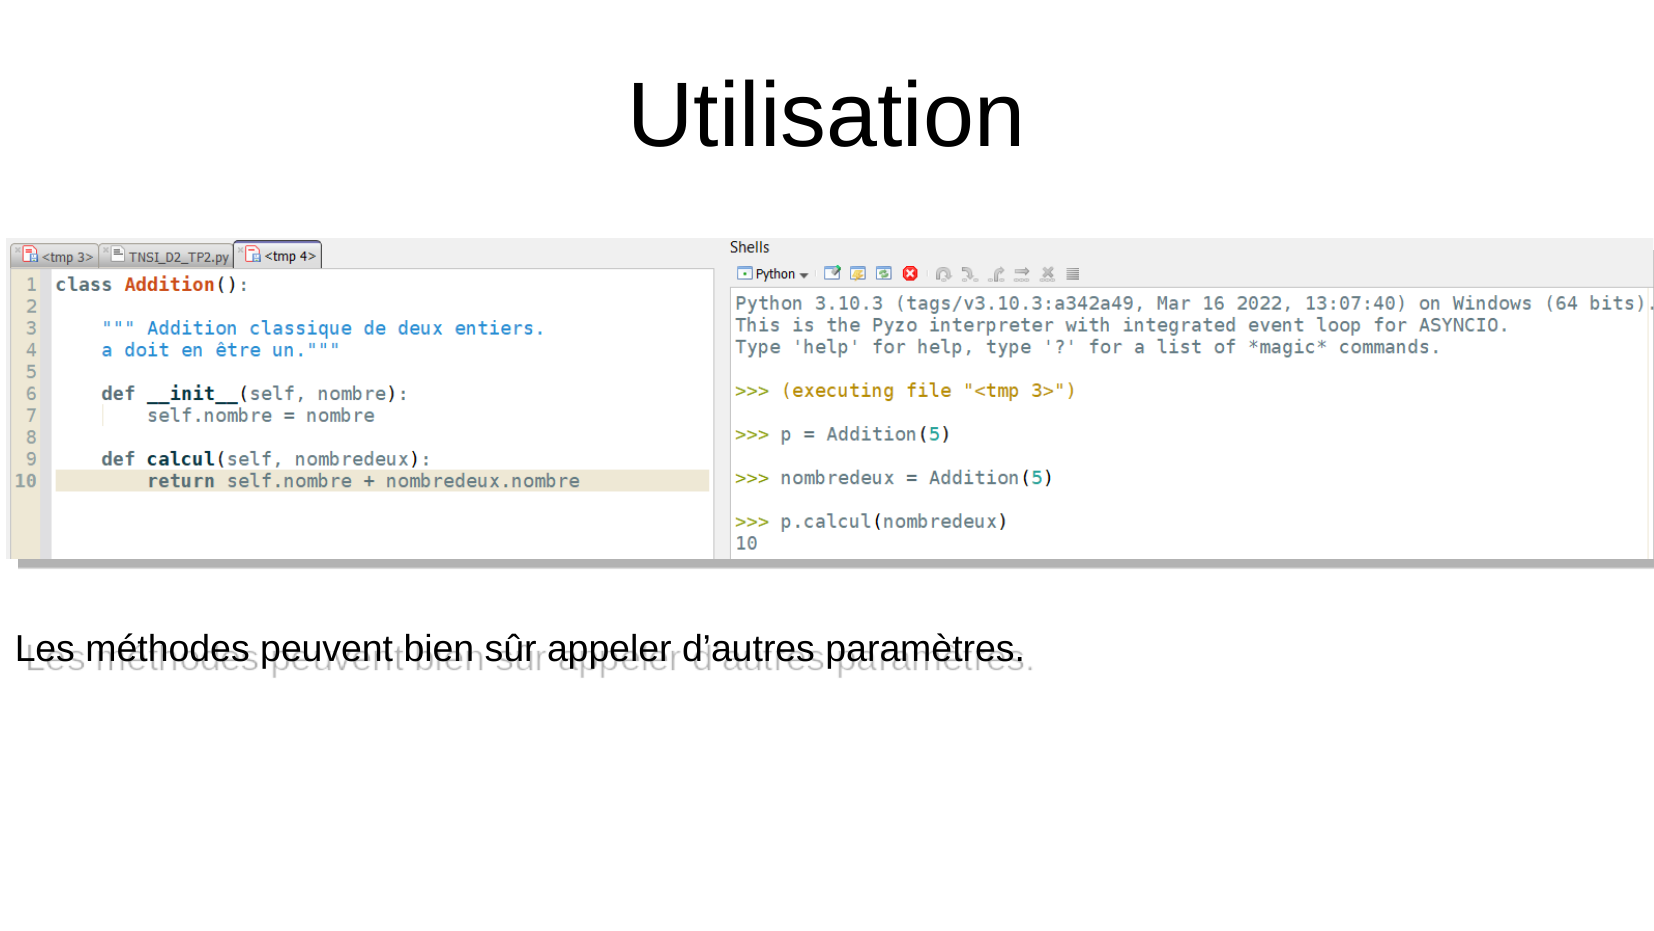

# Utilisation
Les méthodes peuvent bien sûr appeler d’autres paramètres.